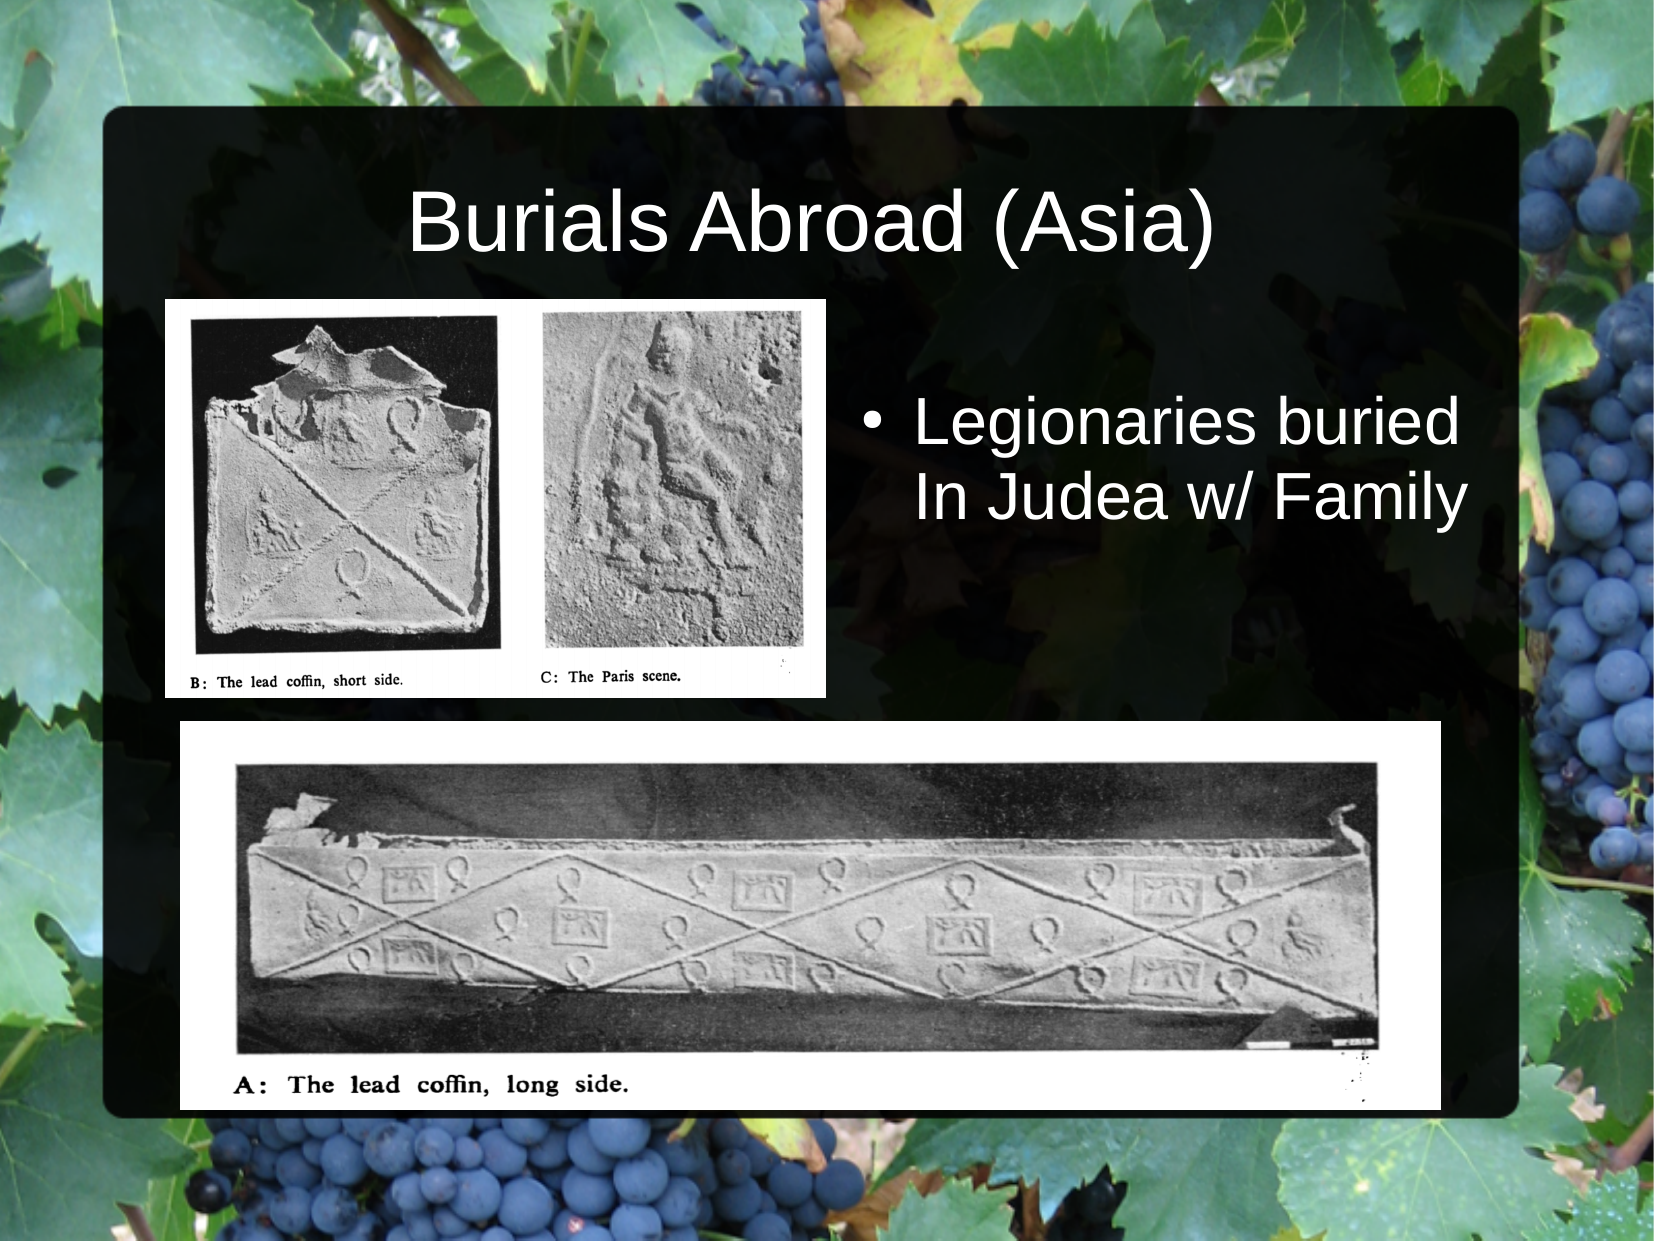

# Burials Abroad (Asia)
Legionaries buried In Judea w/ Family